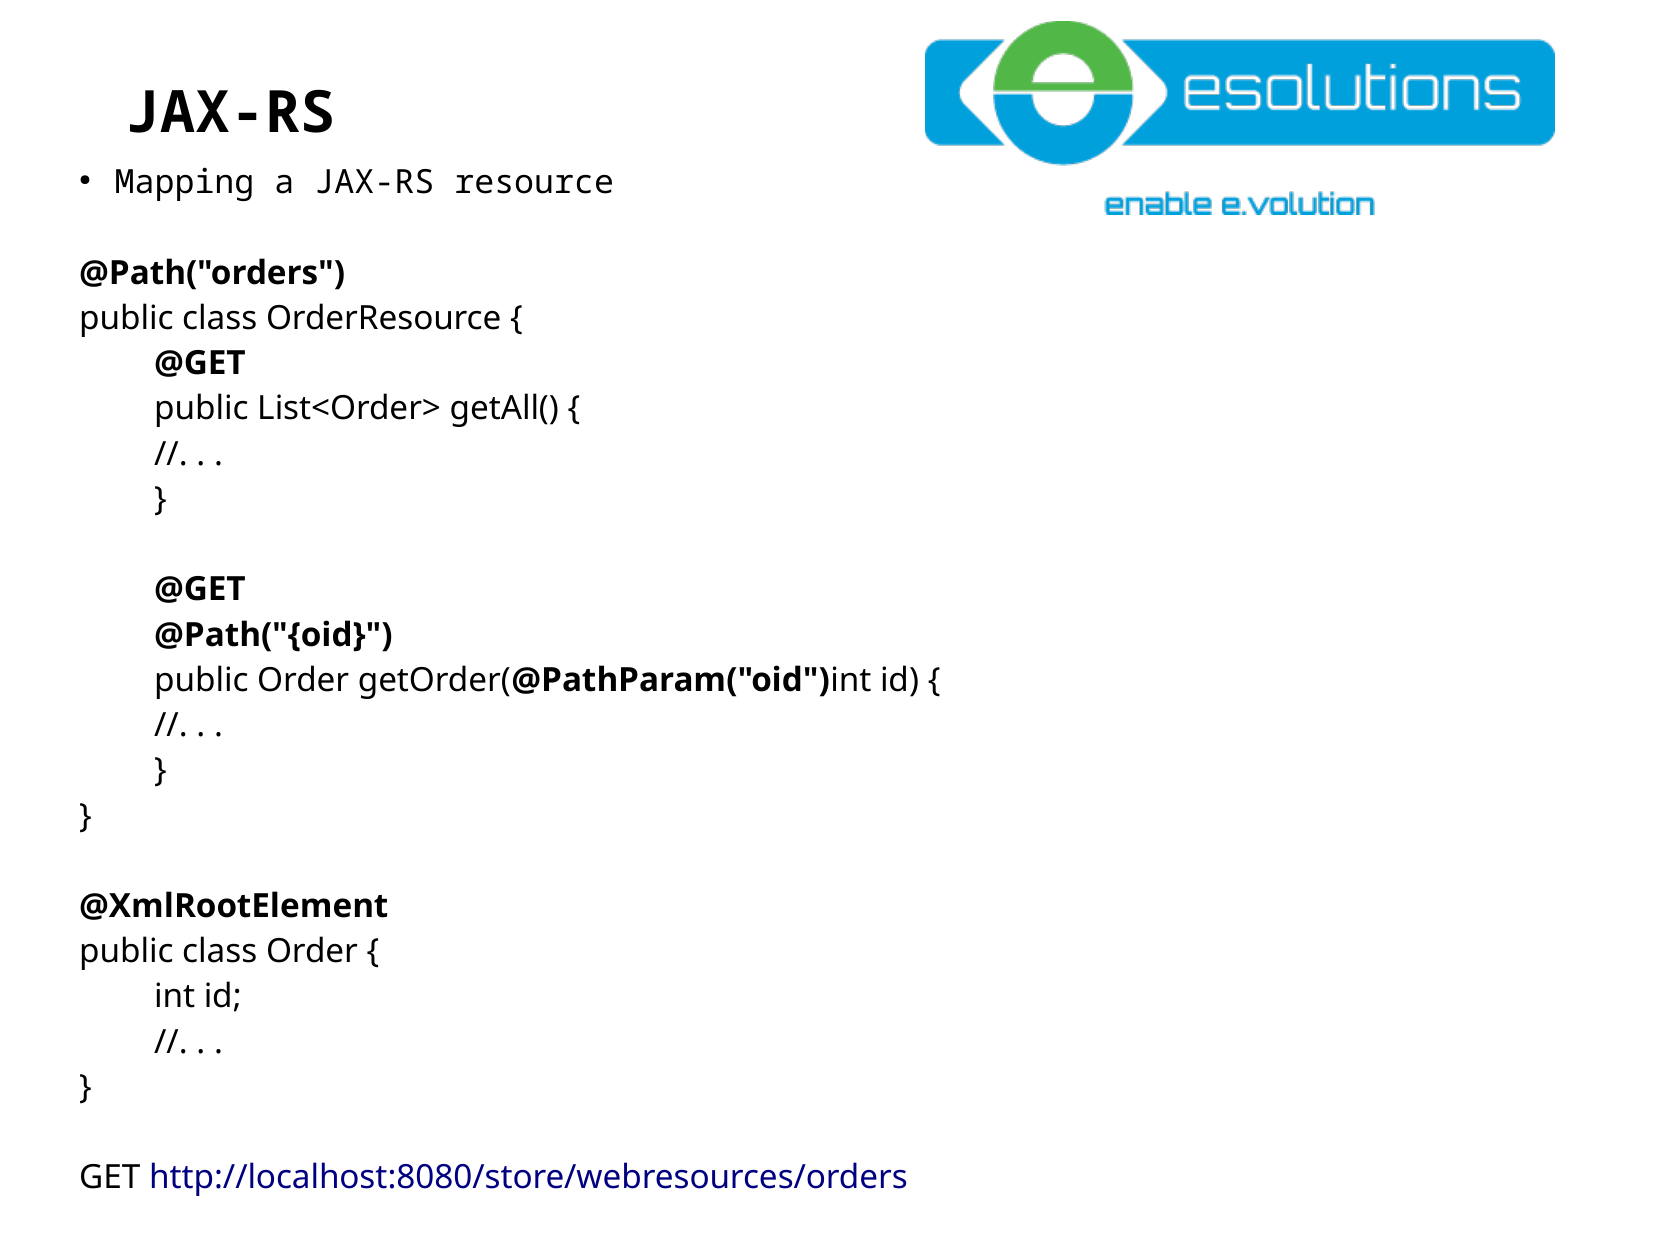

JAX-RS
# Mapping a JAX-RS resource
@Path("orders")
public class OrderResource {
	@GET
	public List<Order> getAll() {
	//. . .
	}
	@GET
	@Path("{oid}")
	public Order getOrder(@PathParam("oid")int id) {
	//. . .
	}
}
@XmlRootElement
public class Order {
	int id;
	//. . .
}
GET http://localhost:8080/store/webresources/orders
GET http://localhost:8080/store/webresources/orders/1